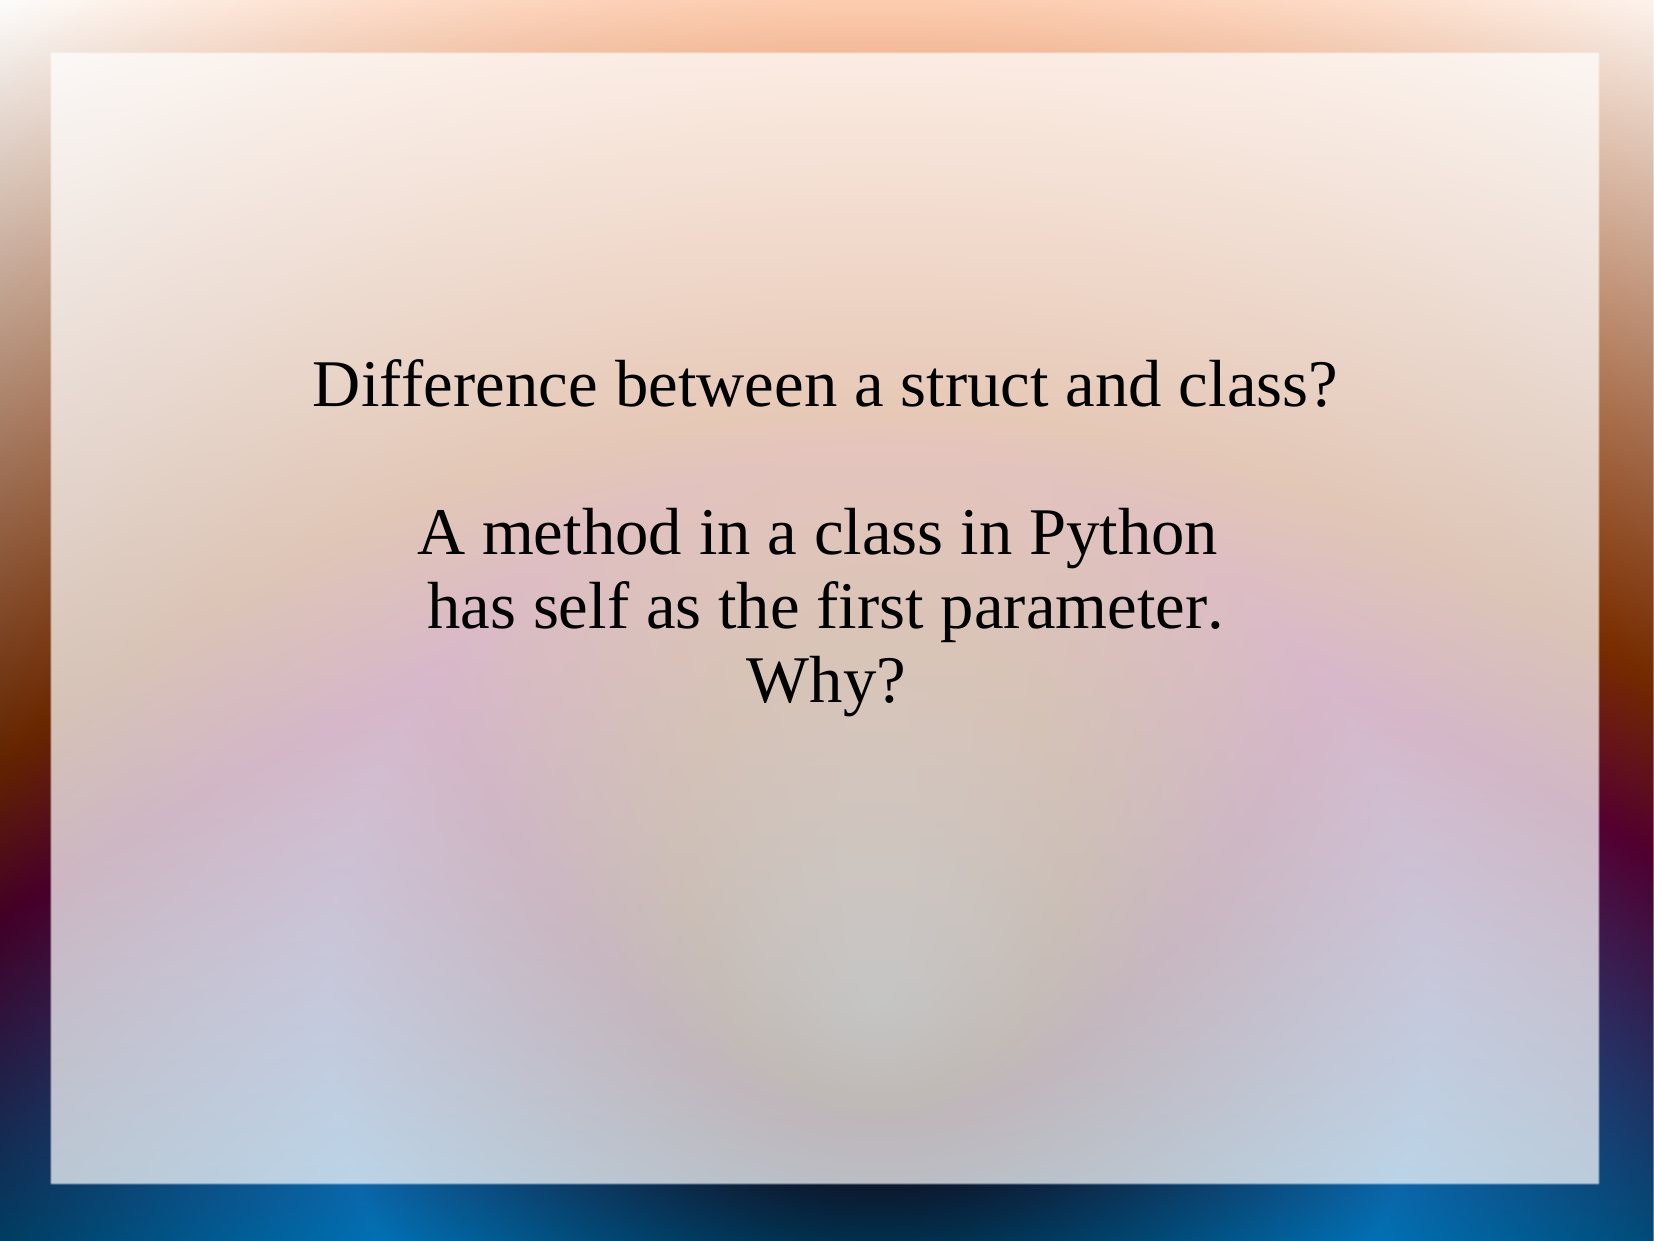

# Difference between a struct and class?
A method in a class in Python
has self as the first parameter.
Why?